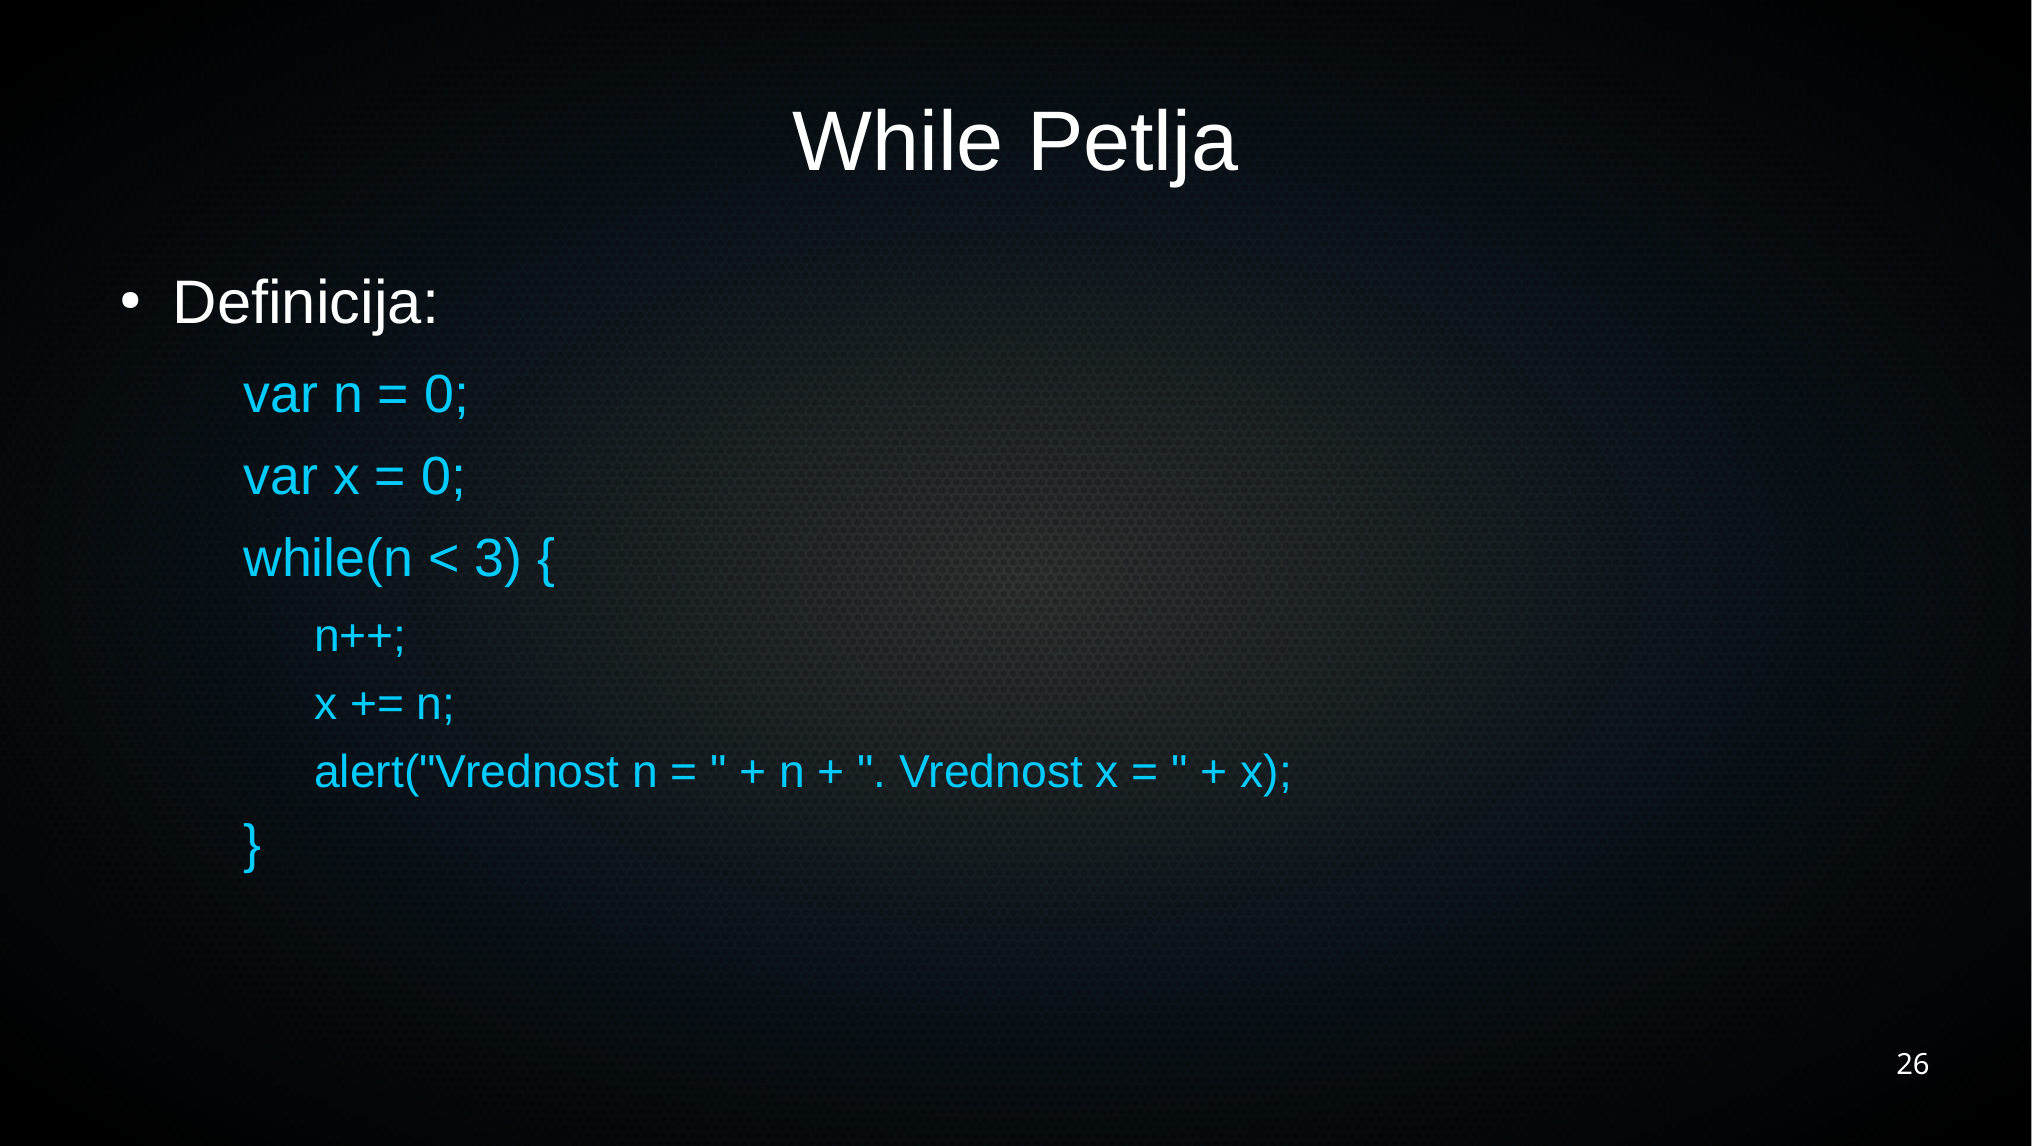

# While Petlja
Definicija:
var n = 0;
var x = 0;
while(n < 3) {
n++;
x += n;
alert("Vrednost n = " + n + ". Vrednost x = " + x);
}
26